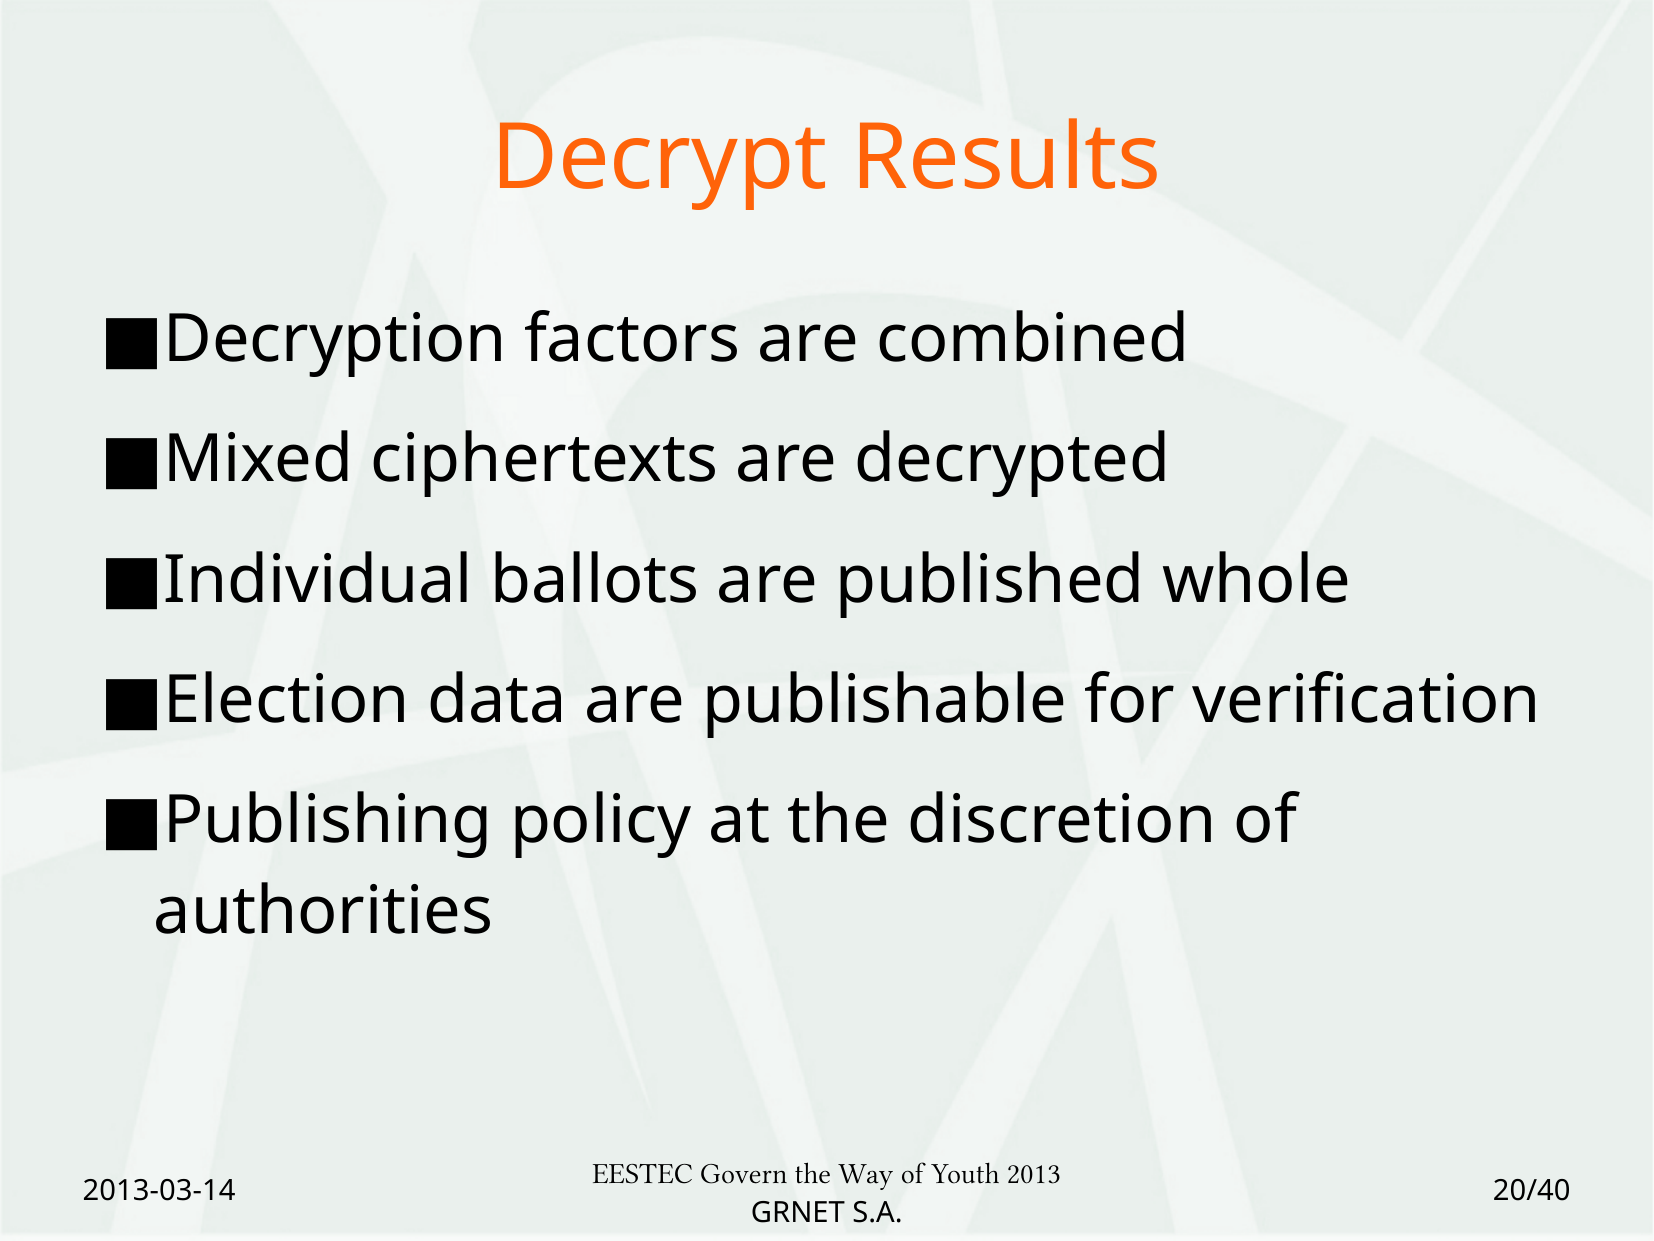

# Decrypt Results
Decryption factors are combined
Mixed ciphertexts are decrypted
Individual ballots are published whole
Election data are publishable for verification
Publishing policy at the discretion of authorities
GRNET S.A.
2013-03-14
20